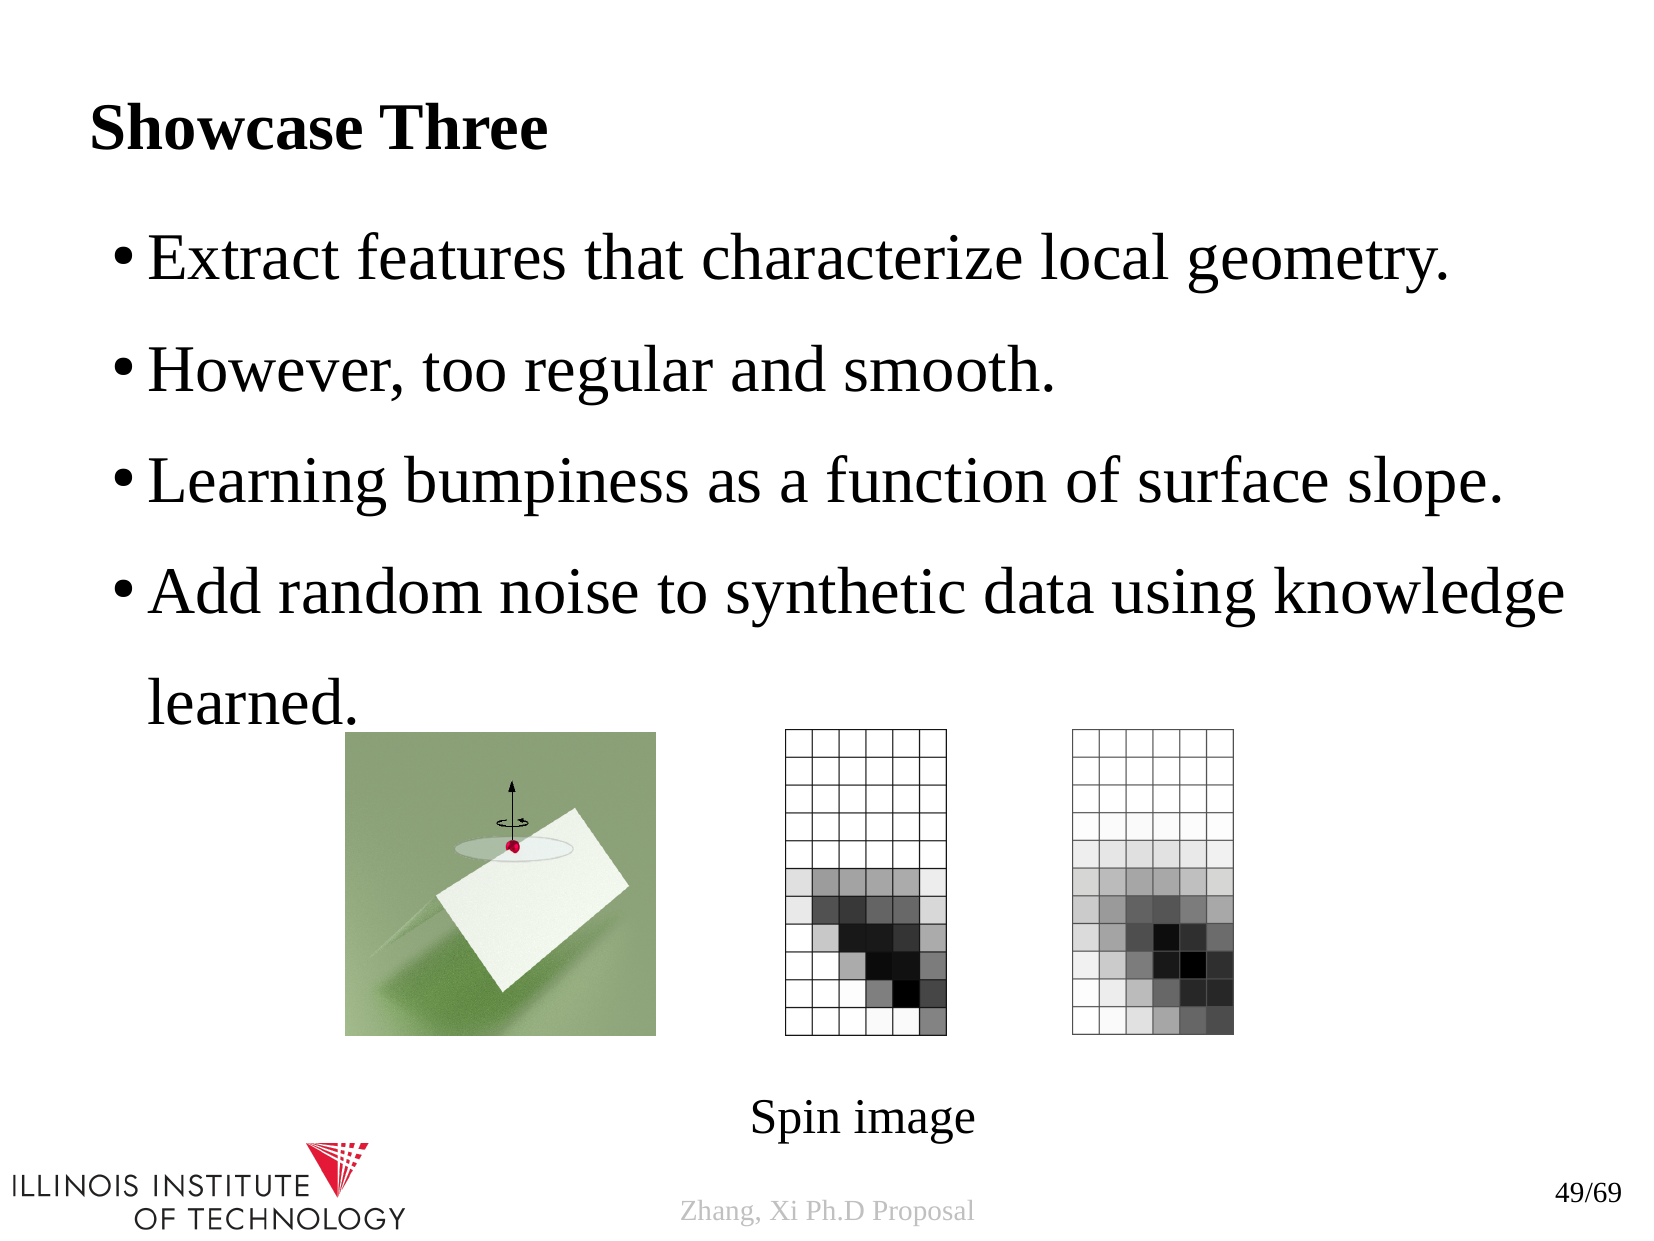

Showcase Three
Extract features that characterize local geometry.
However, too regular and smooth.
Learning bumpiness as a function of surface slope.
Add random noise to synthetic data using knowledge learned.
Spin image
49
Zhang, Xi Ph.D Proposal